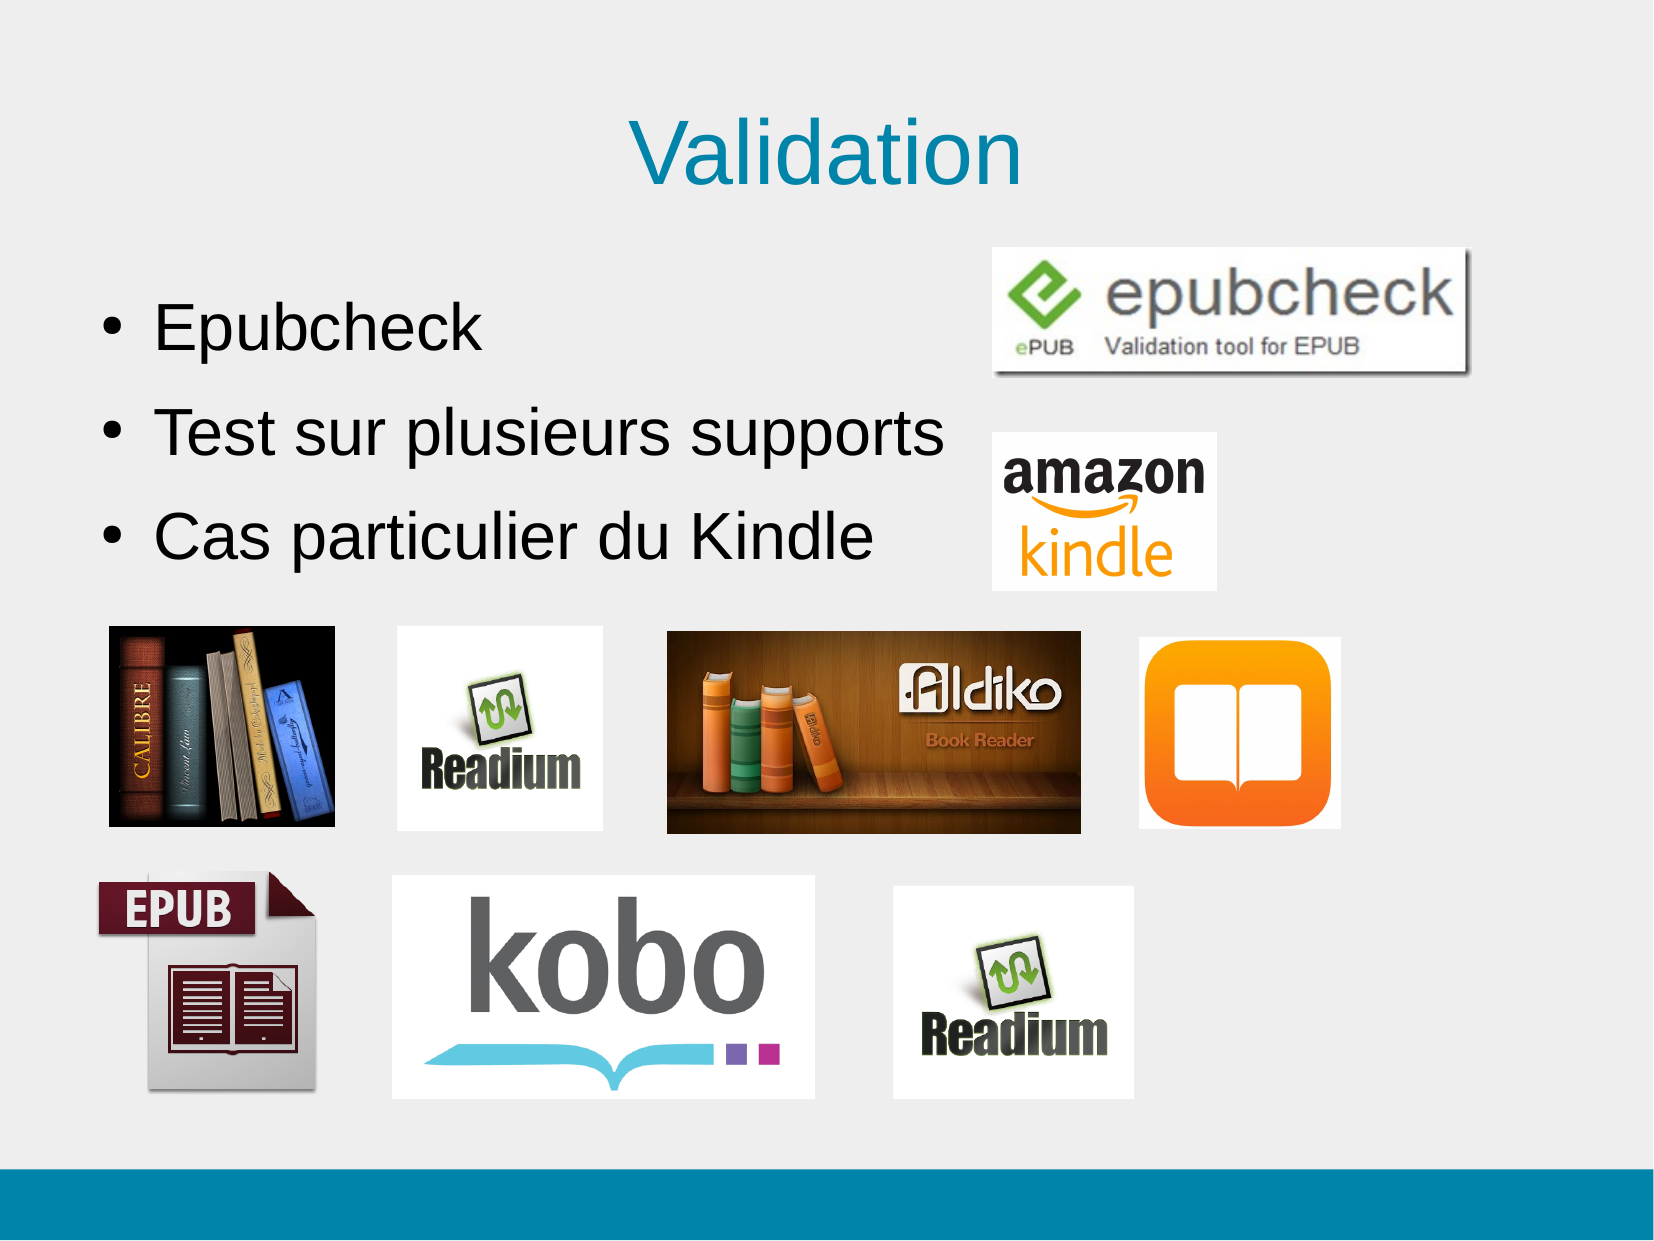

# Validation
Epubcheck
Test sur plusieurs supports
Cas particulier du Kindle